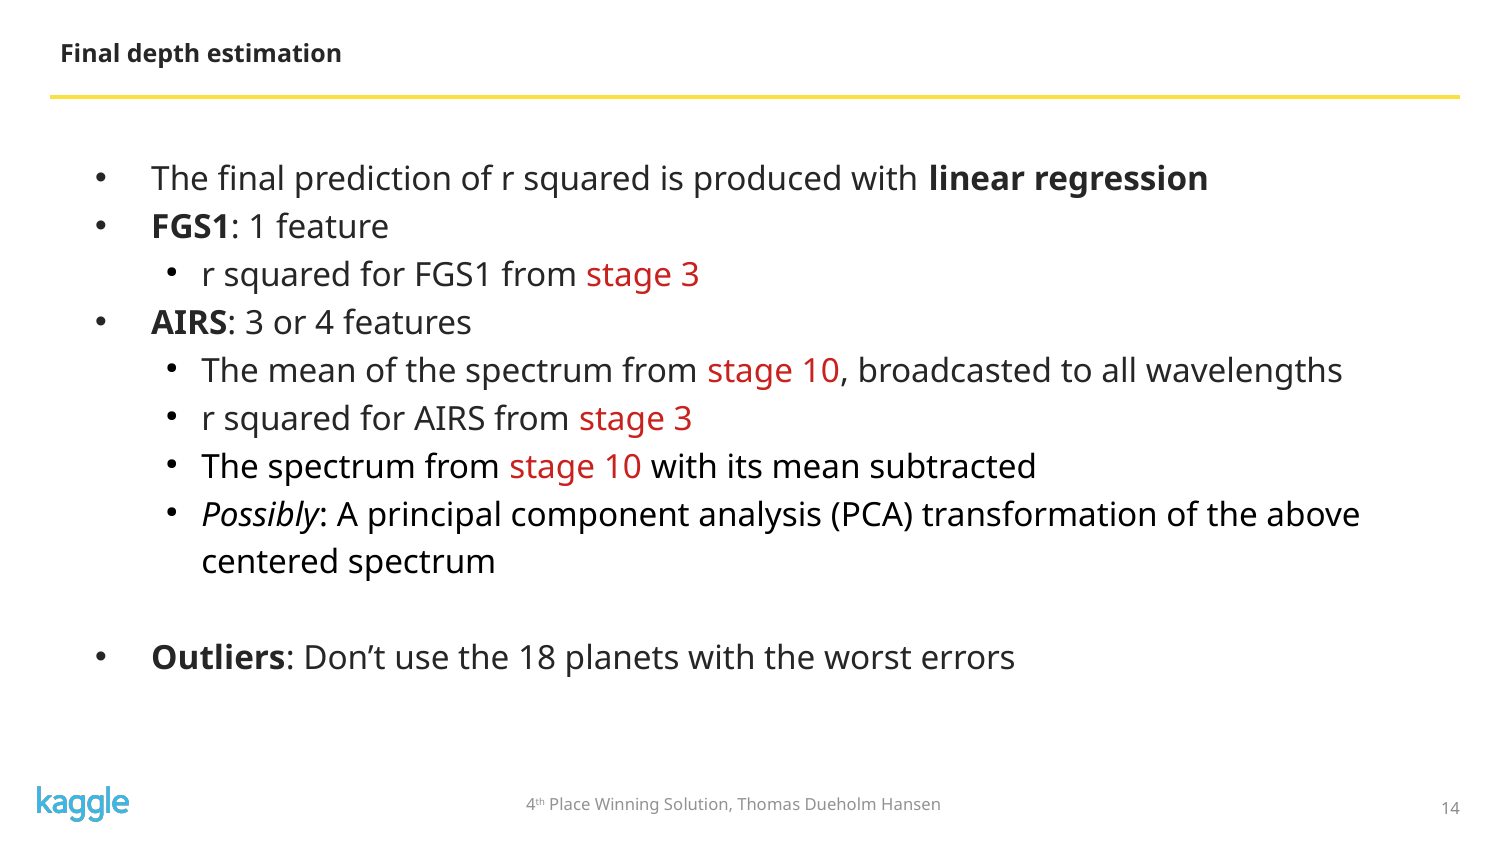

Final depth estimation
The final prediction of r squared is produced with linear regression
FGS1: 1 feature
r squared for FGS1 from stage 3
AIRS: 3 or 4 features
The mean of the spectrum from stage 10, broadcasted to all wavelengths
r squared for AIRS from stage 3
The spectrum from stage 10 with its mean subtracted
Possibly: A principal component analysis (PCA) transformation of the above centered spectrum
Outliers: Don’t use the 18 planets with the worst errors